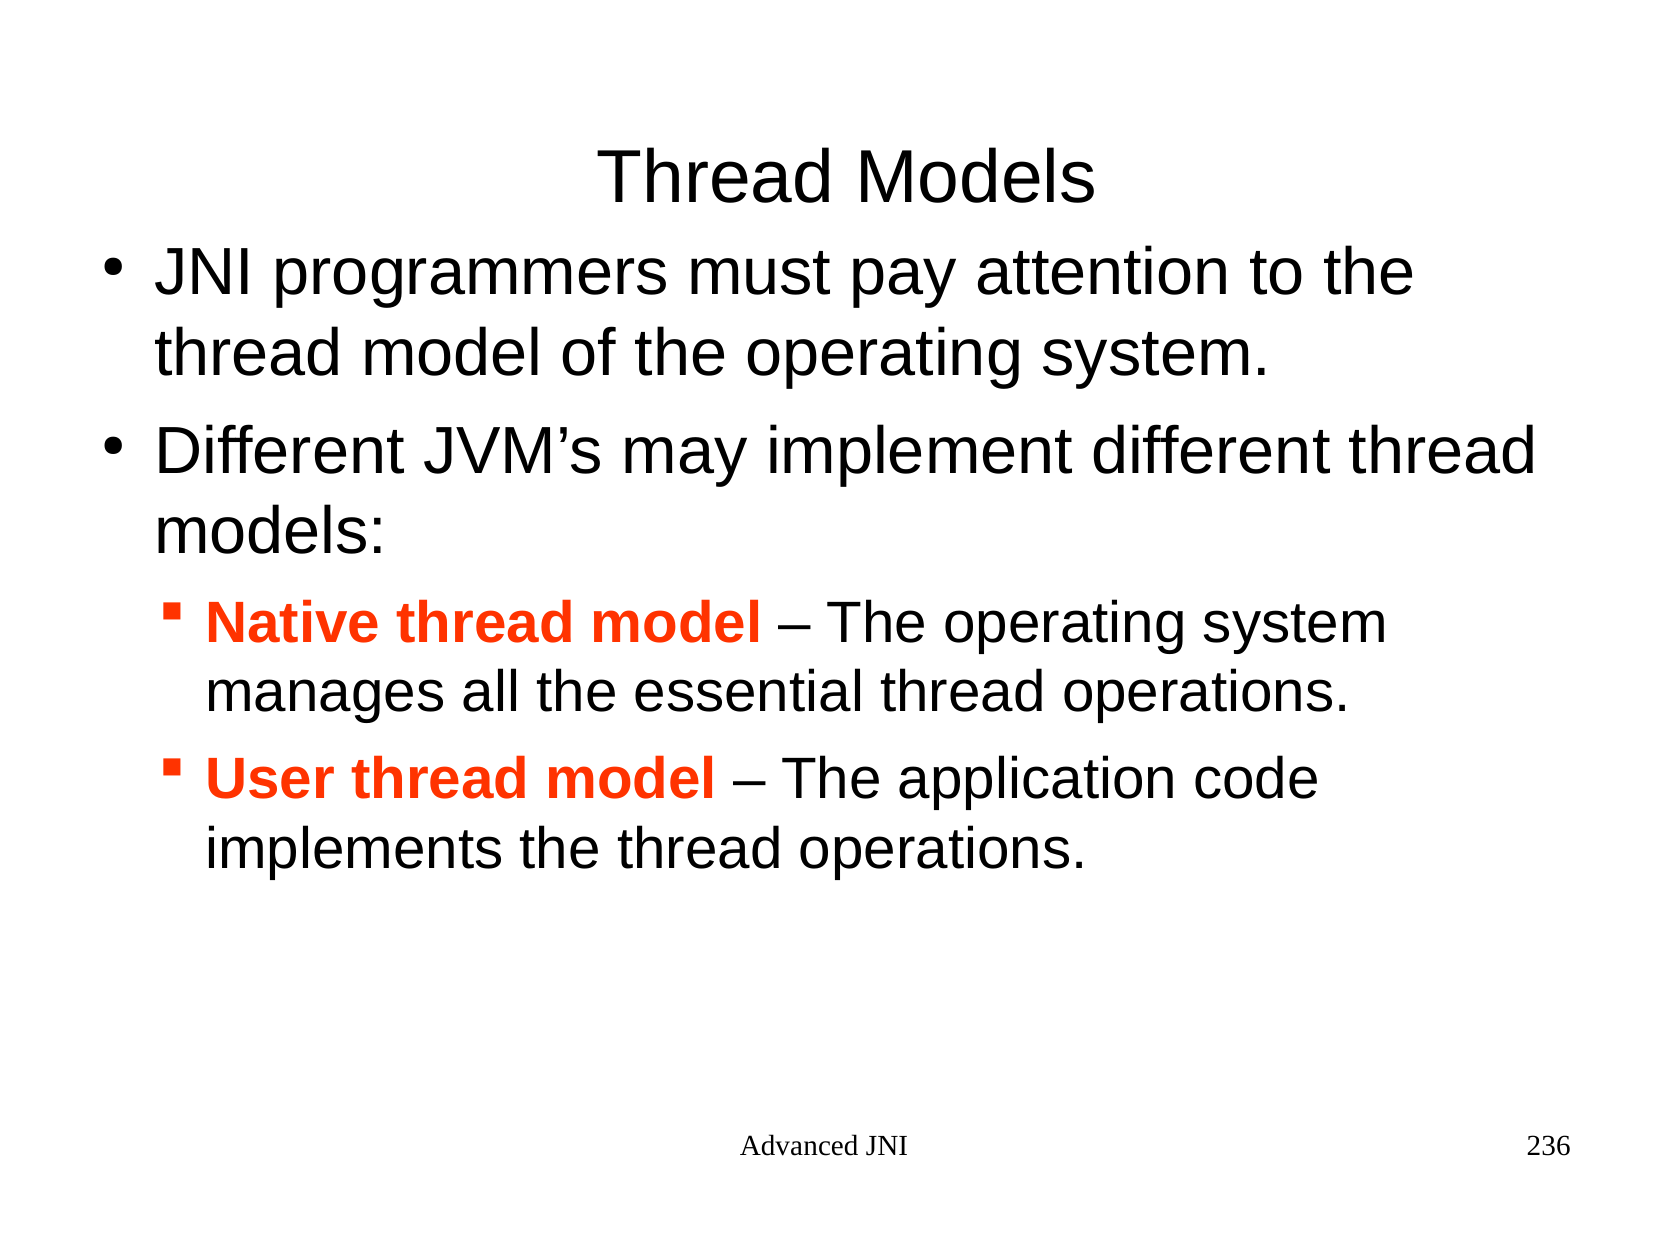

# Thread Models
JNI programmers must pay attention to the thread model of the operating system.
Different JVM’s may implement different thread models:
Native thread model – The operating system manages all the essential thread operations.
User thread model – The application code implements the thread operations.
Advanced JNI
236